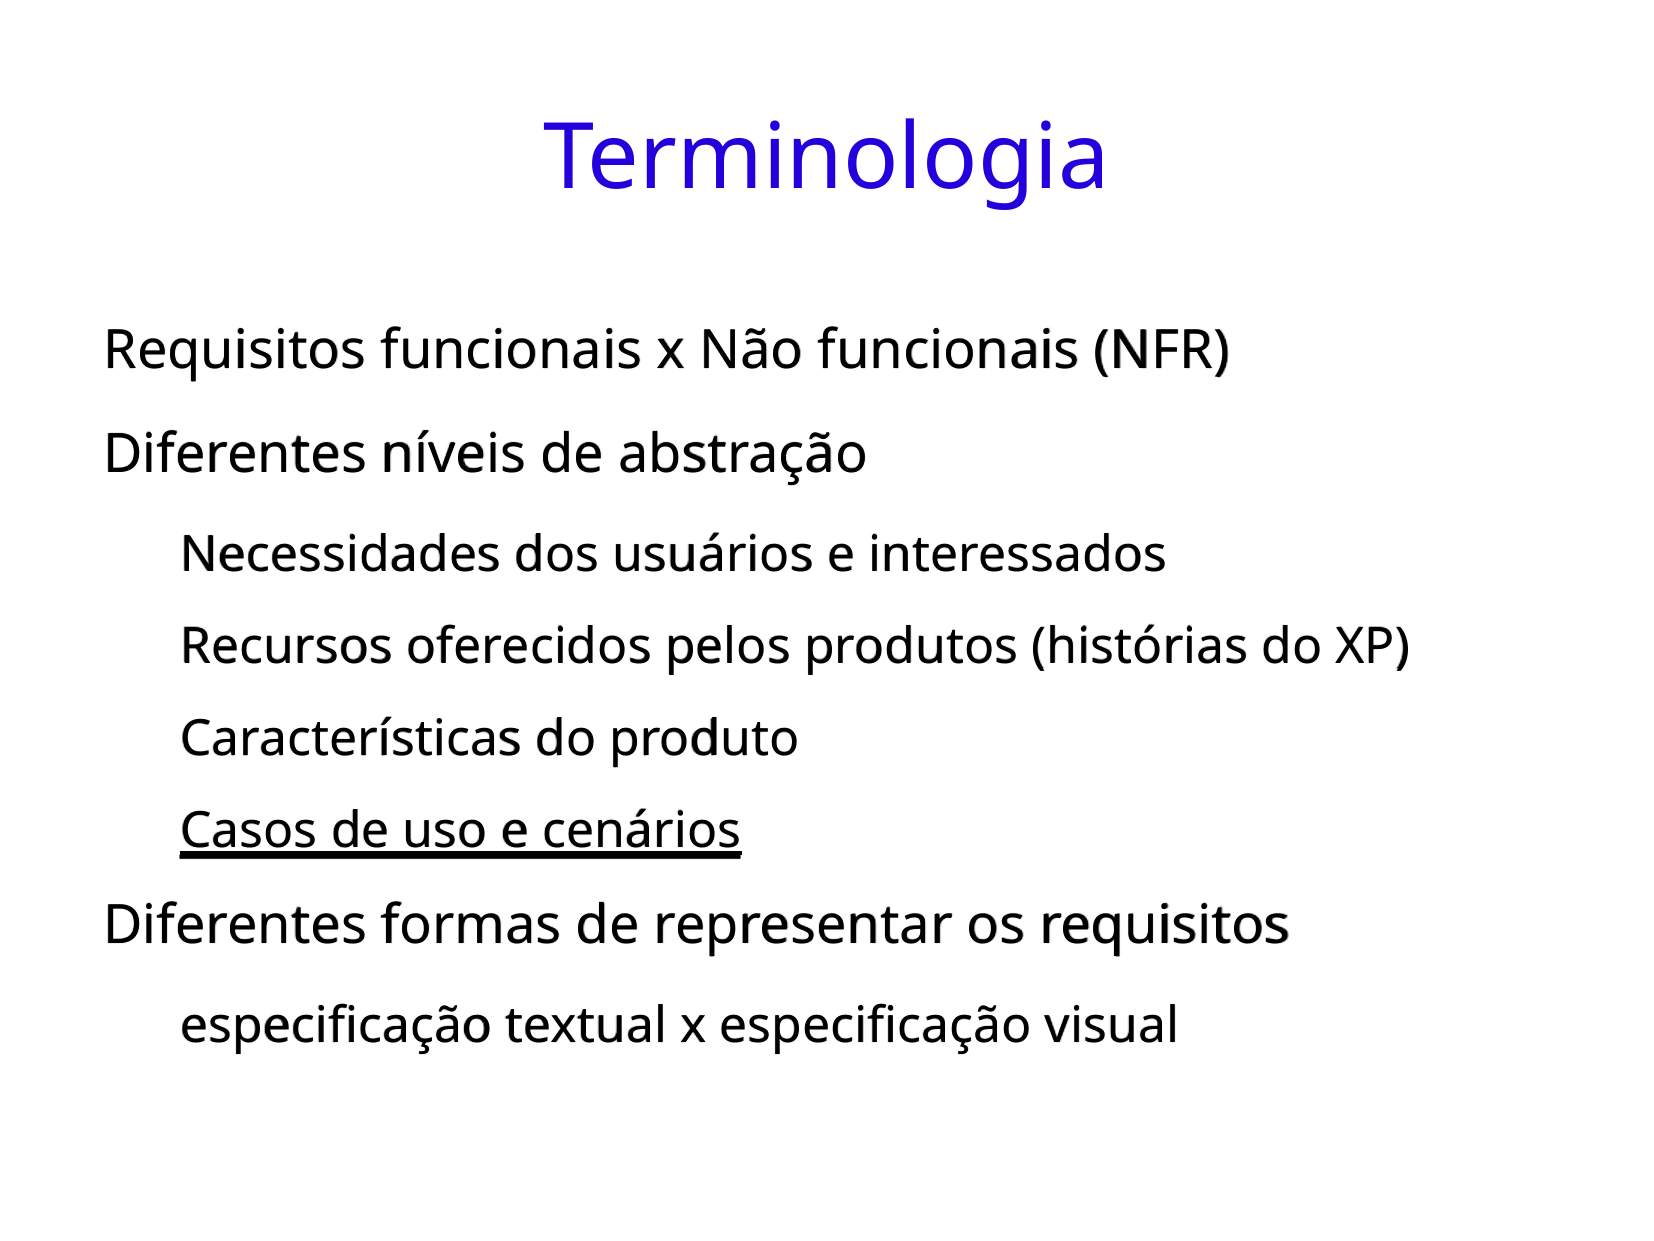

# Terminologia
Requisitos funcionais x Não funcionais (NFR)
Diferentes níveis de abstração
Necessidades dos usuários e interessados
Recursos oferecidos pelos produtos (histórias do XP)
Características do produto
Casos de uso e cenários
Diferentes formas de representar os requisitos
especificação textual x especificação visual